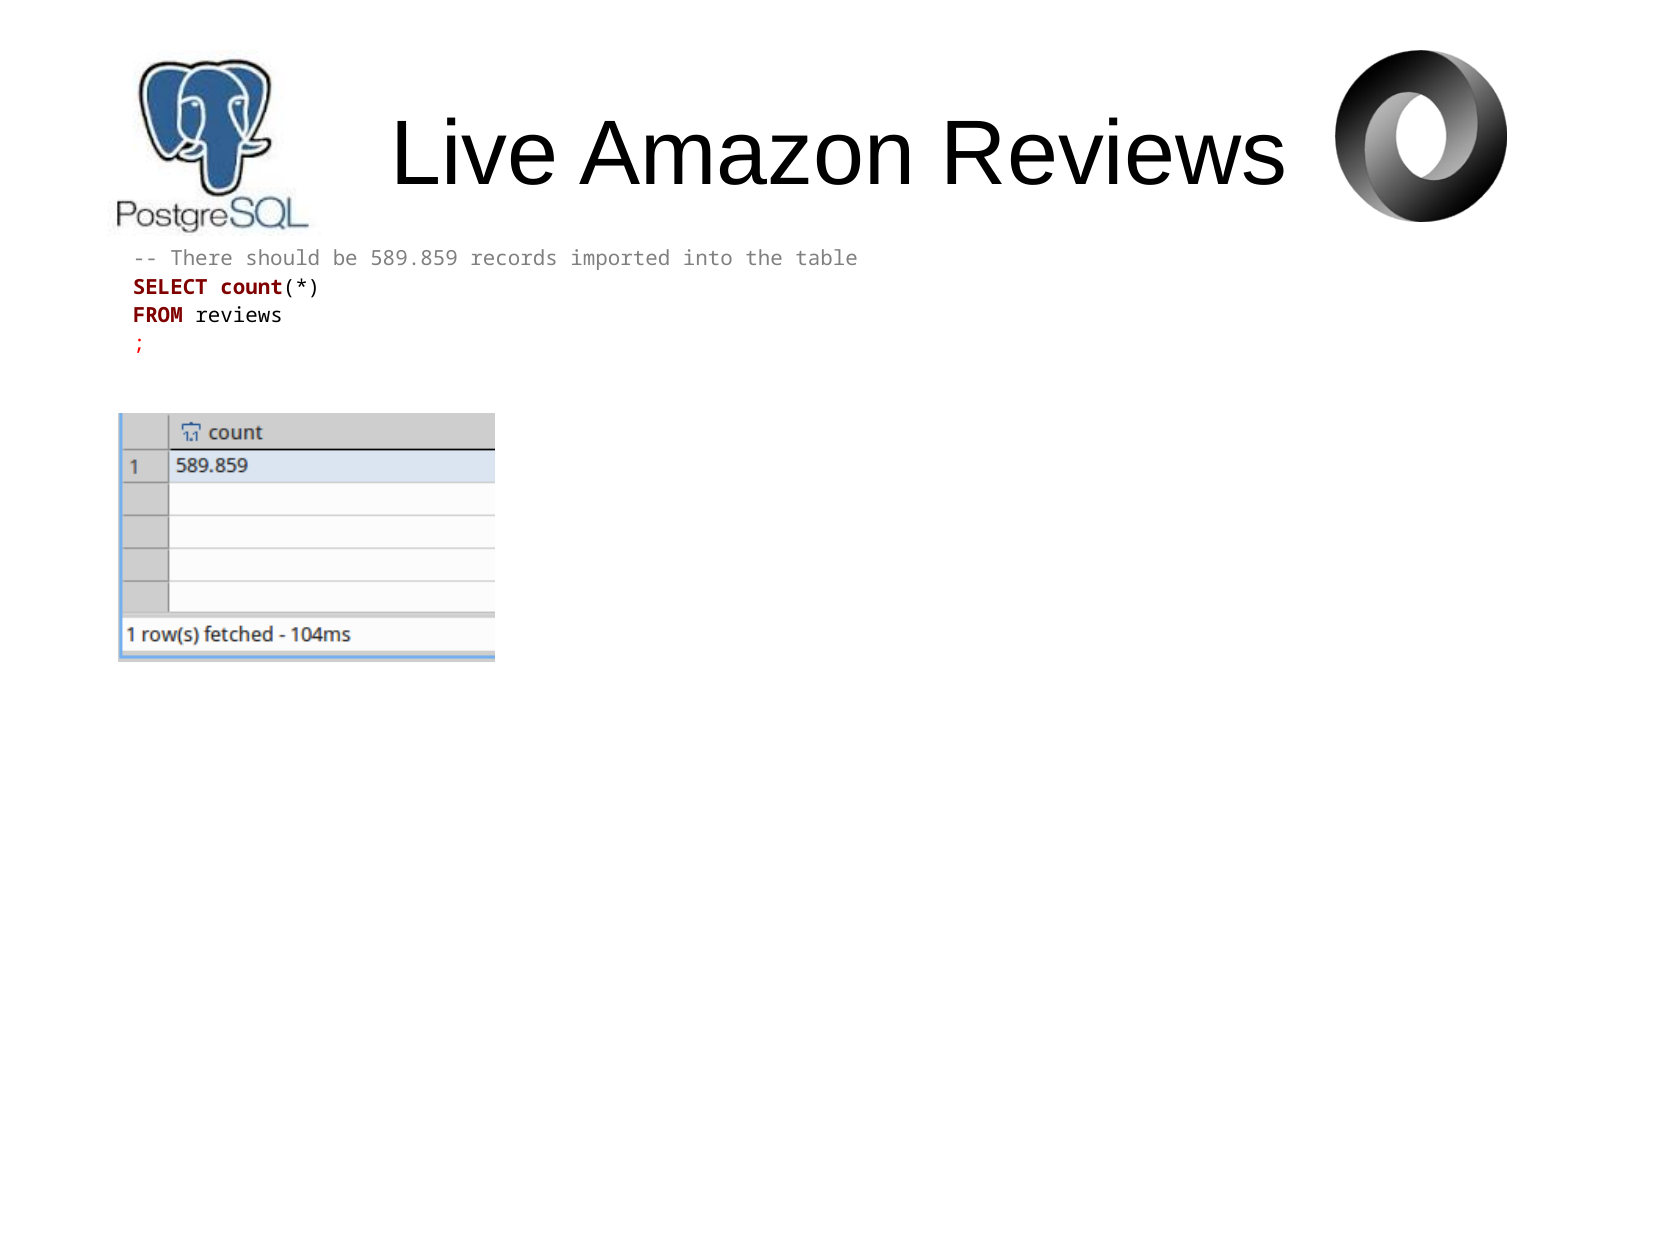

# Live Amazon Reviews
-- There should be 589.859 records imported into the table
SELECT count(*)
FROM reviews
;